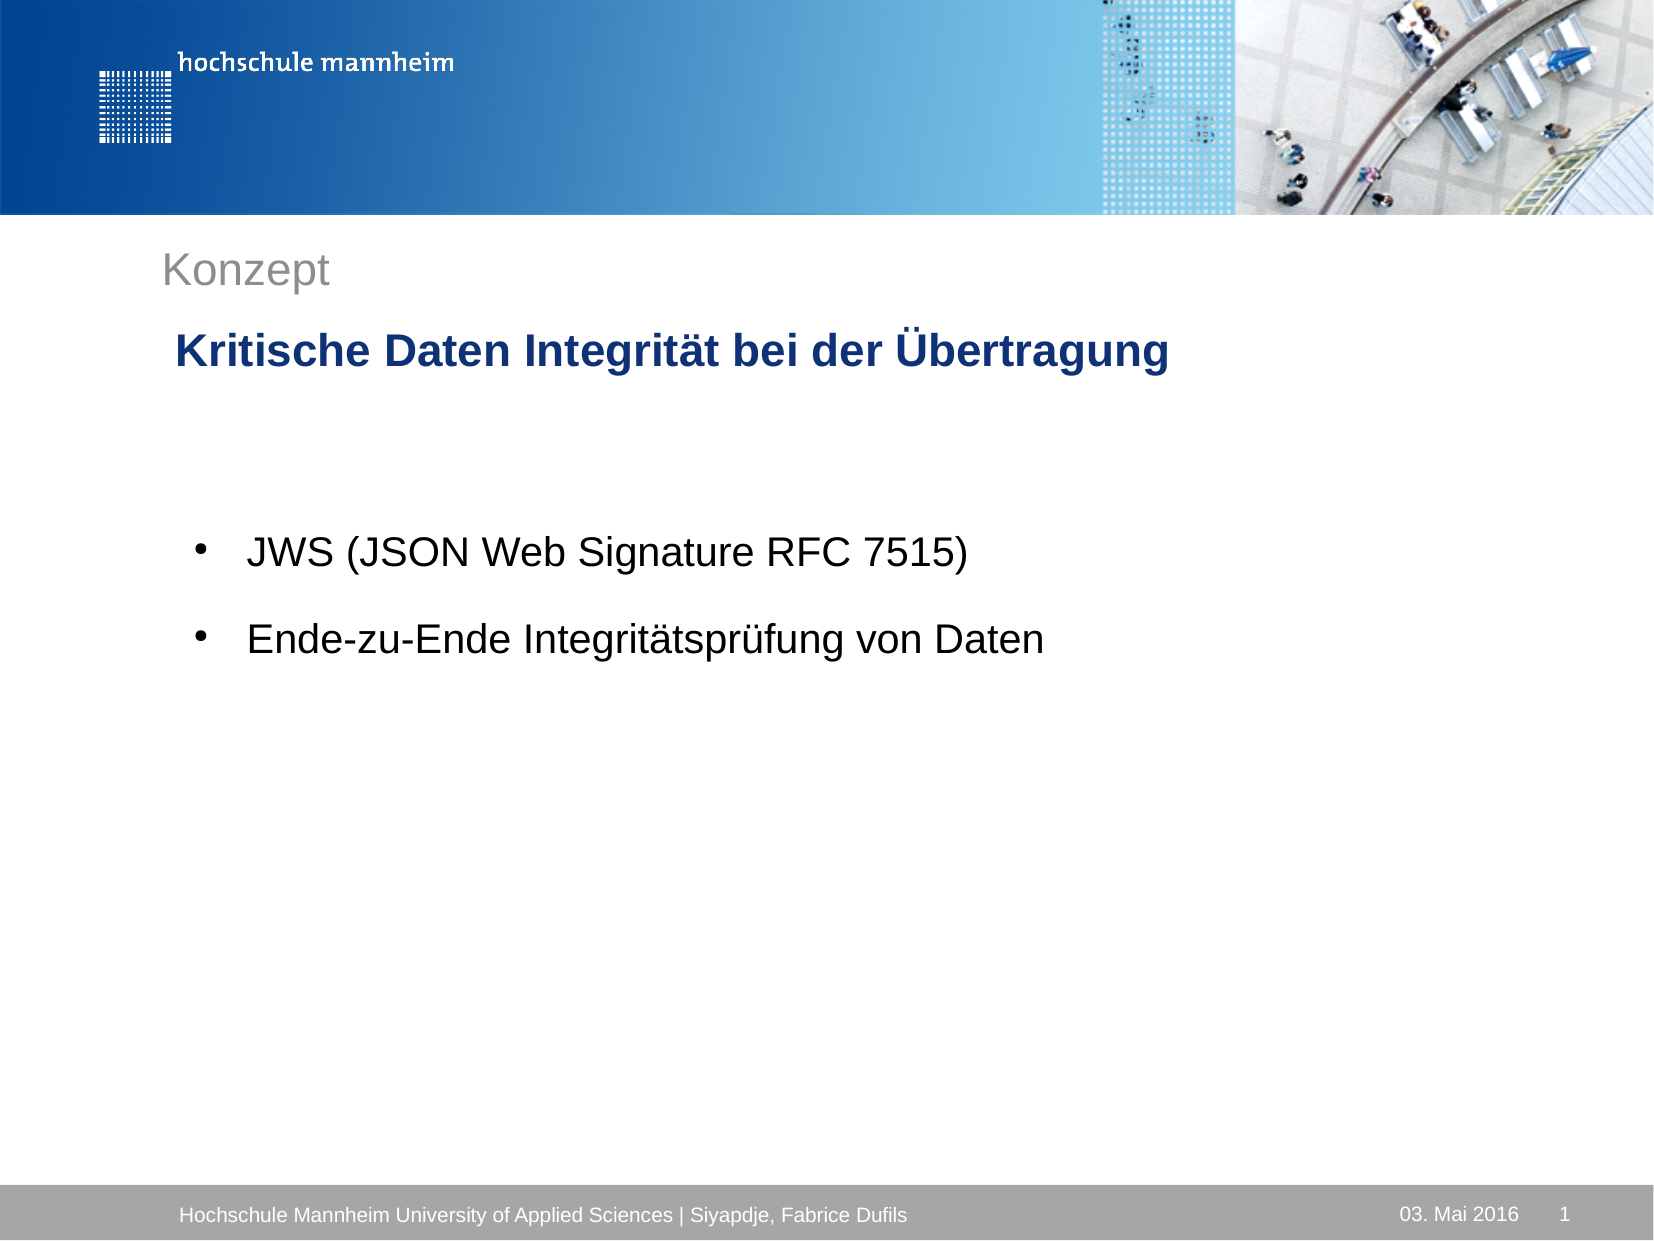

Konzept
# Kritische Daten Integrität bei der Übertragung
JWS (JSON Web Signature RFC 7515)
Ende-zu-Ende Integritätsprüfung von Daten
Hochschule Mannheim University of Applied Sciences | Siyapdje, Fabrice Dufils
03. Mai 2016 1